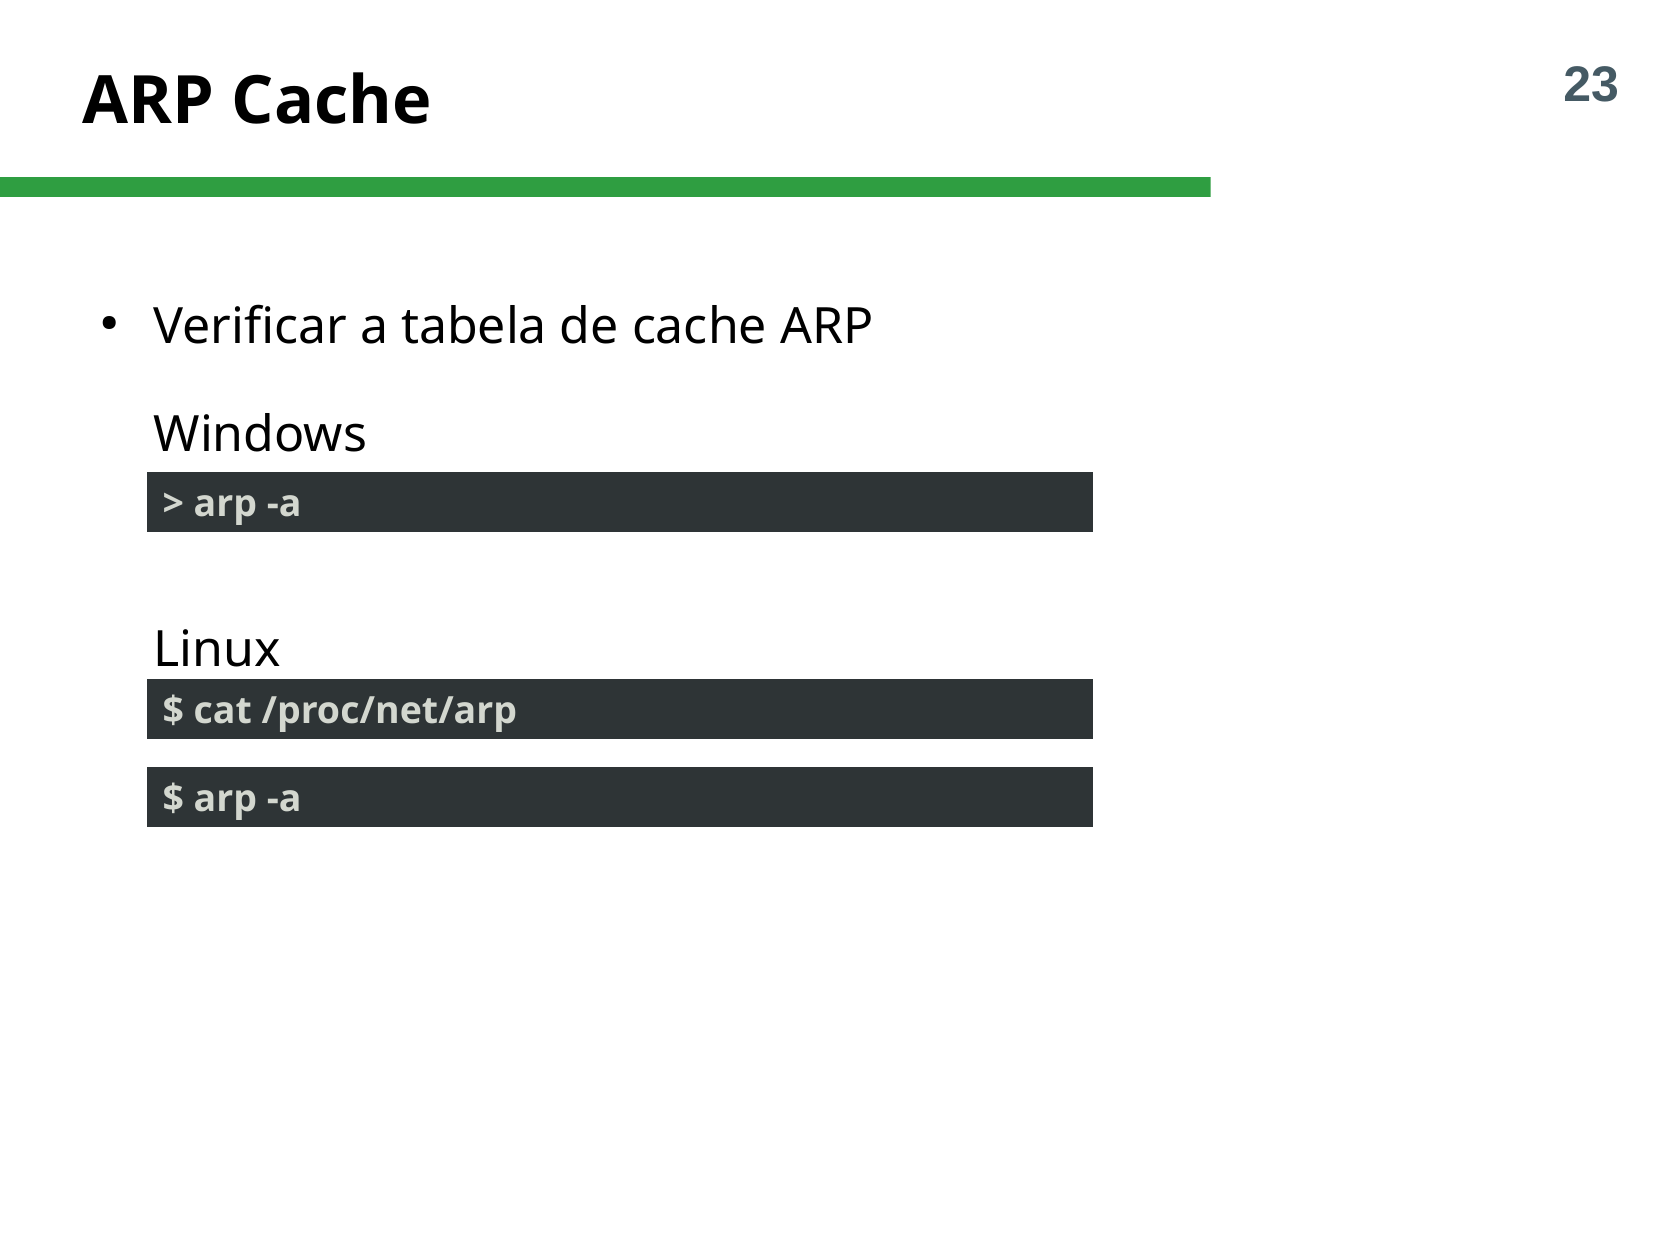

# ARP Cache
Verificar a tabela de cache ARP
Windows
Linux
> arp -a
$ cat /proc/net/arp
$ arp -a